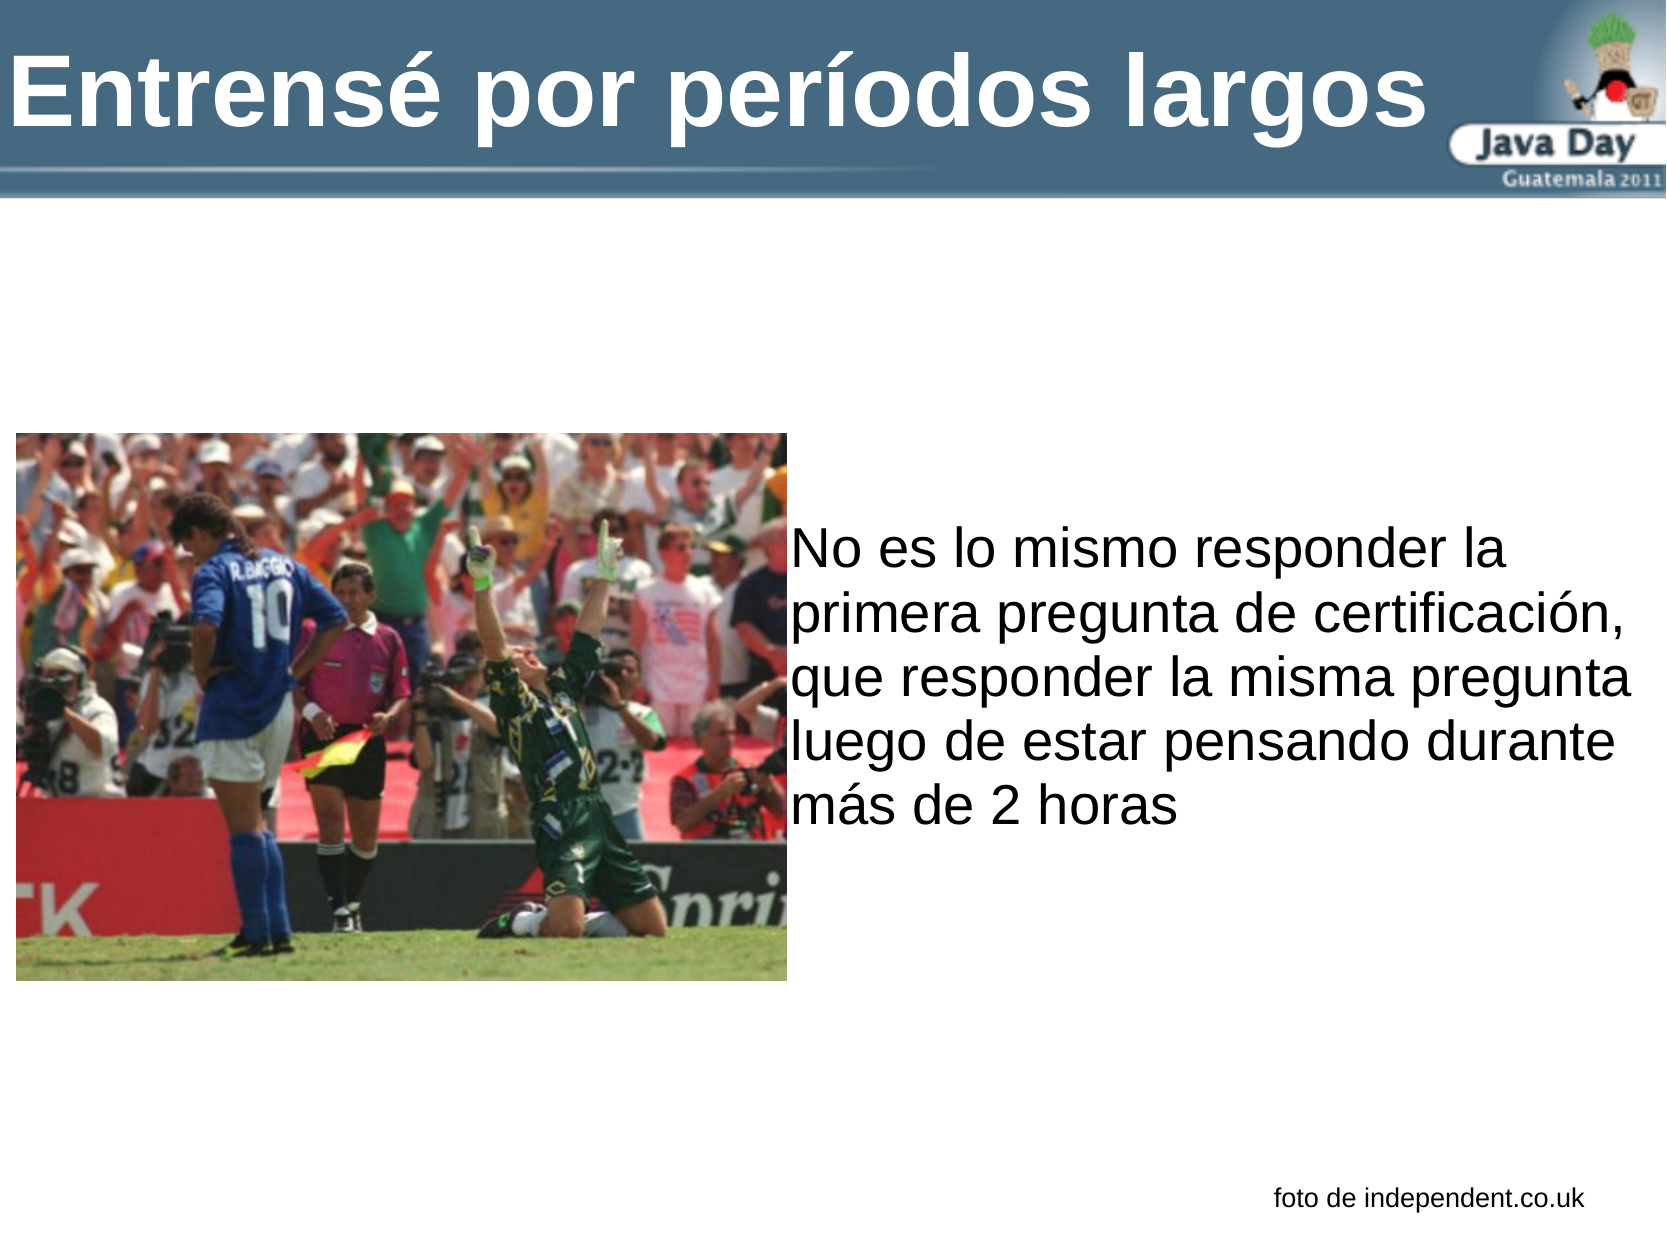

Entrensé por períodos largos
No es lo mismo responder la primera pregunta de certificación, que responder la misma pregunta luego de estar pensando durante más de 2 horas
foto de independent.co.uk